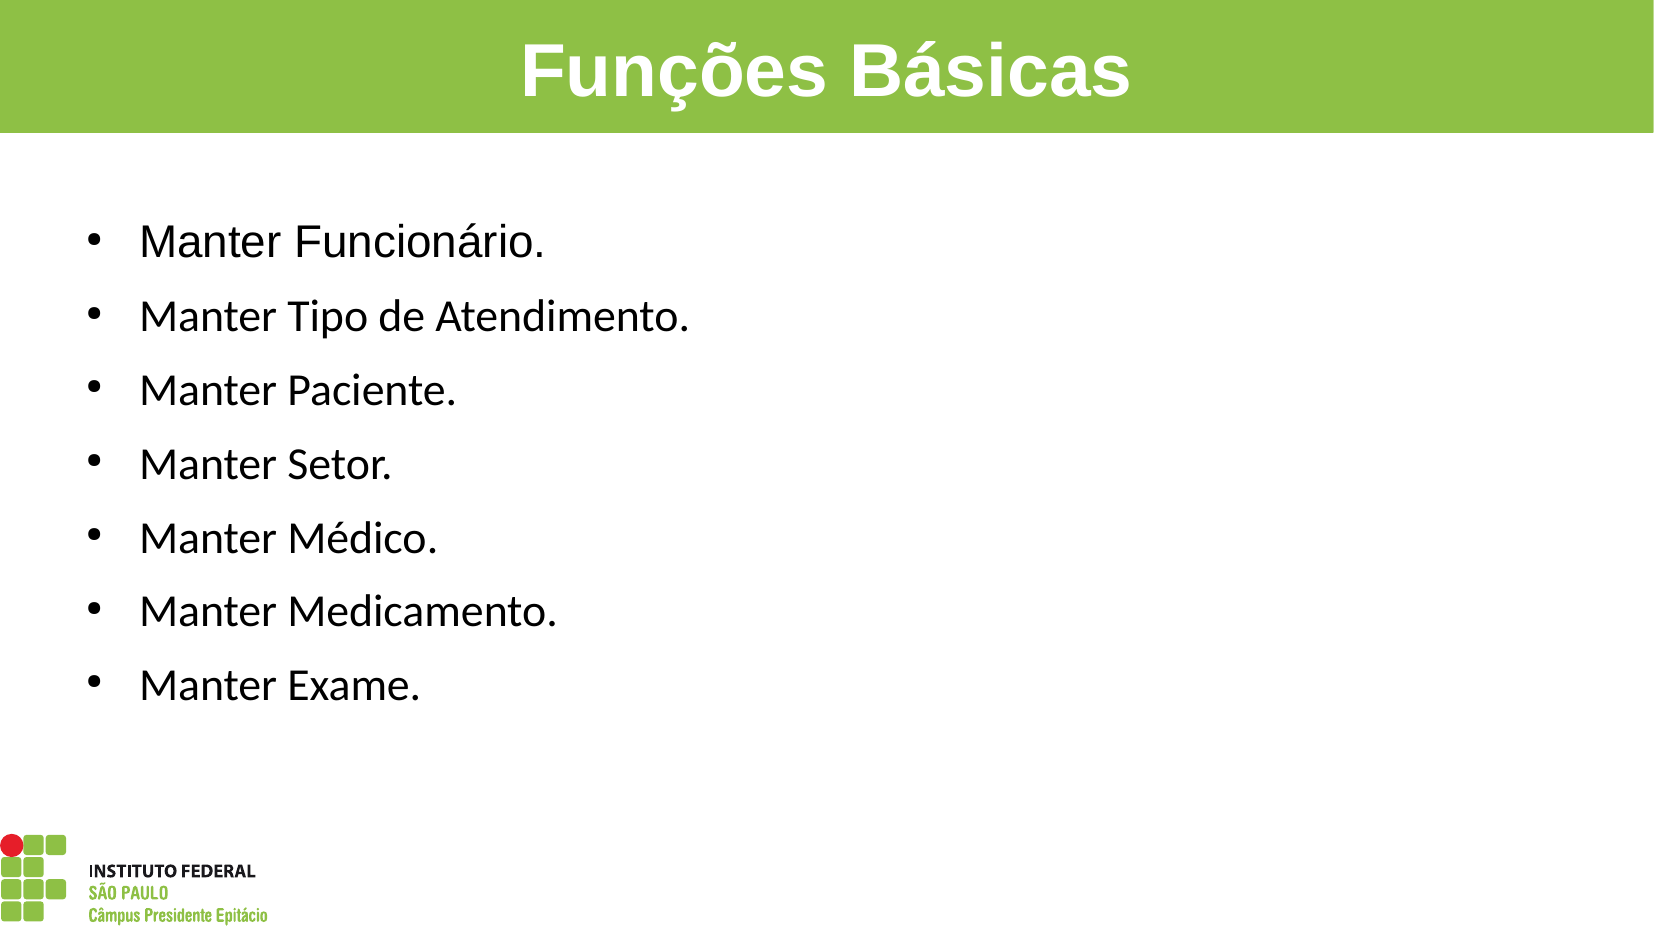

Funções Básicas
# Manter Funcionário.
Manter Tipo de Atendimento.
Manter Paciente.
Manter Setor.
Manter Médico.
Manter Medicamento.
Manter Exame.